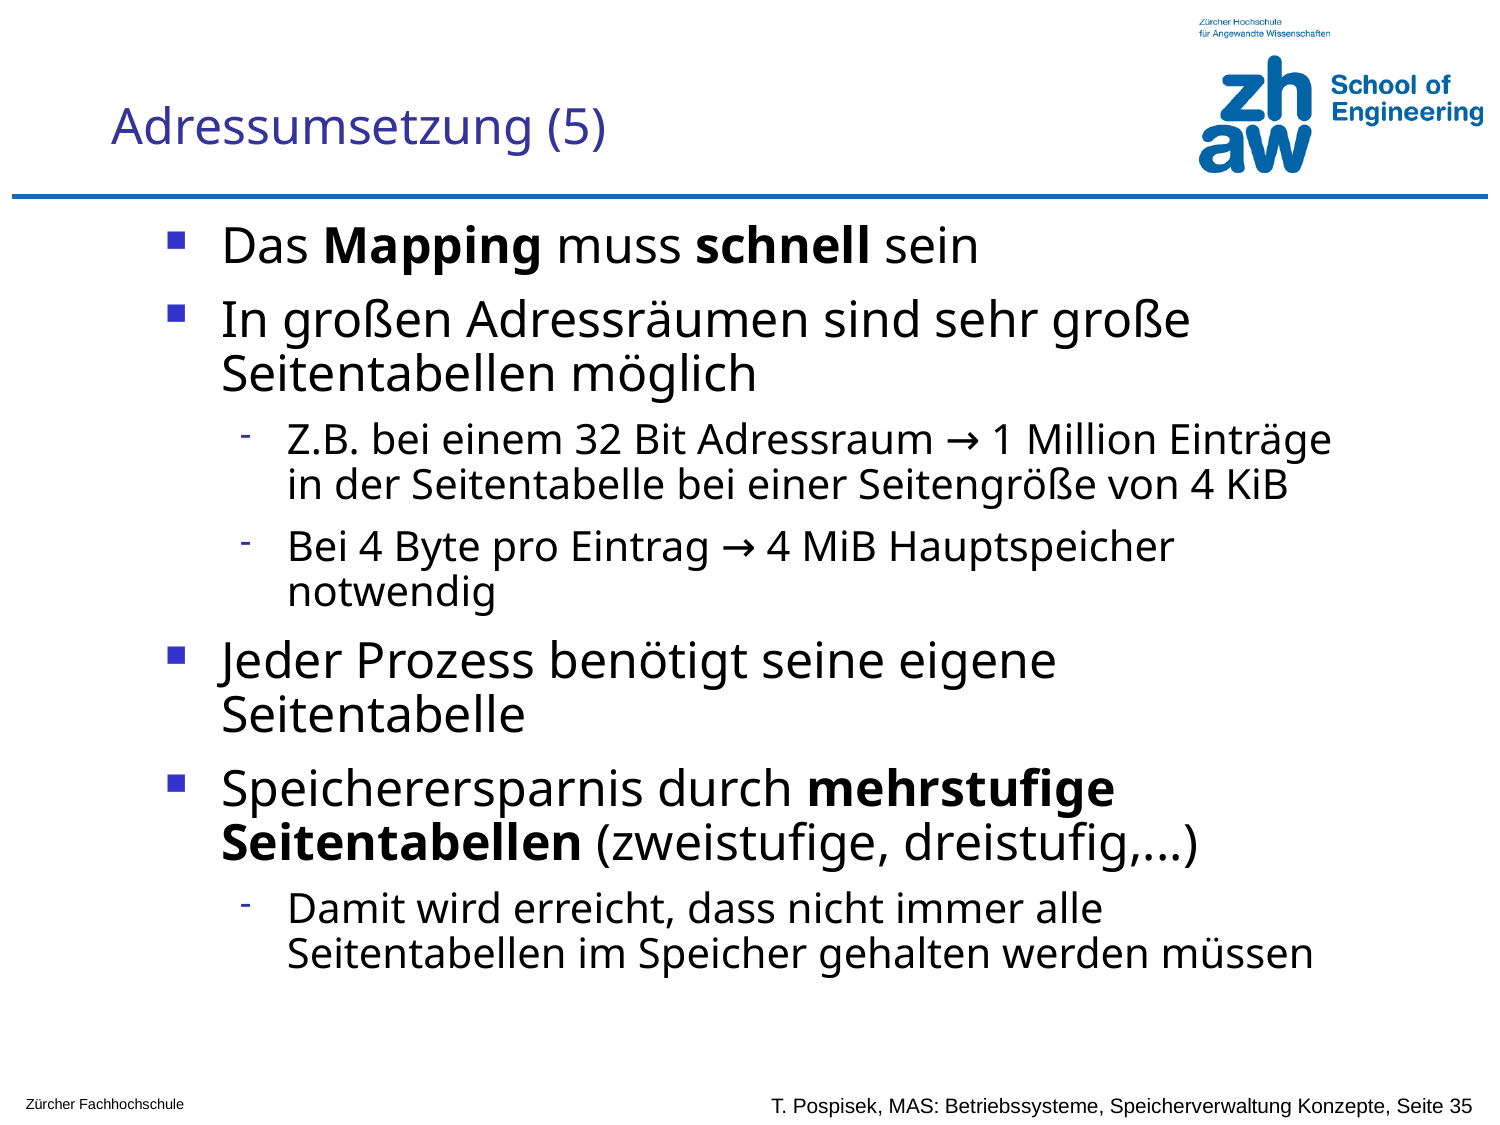

# Adressumsetzung (5)
Das Mapping muss schnell sein
In großen Adressräumen sind sehr große Seitentabellen möglich
Z.B. bei einem 32 Bit Adressraum → 1 Million Einträge in der Seitentabelle bei einer Seitengröße von 4 KiB
Bei 4 Byte pro Eintrag → 4 MiB Hauptspeicher notwendig
Jeder Prozess benötigt seine eigene Seitentabelle
Speicherersparnis durch mehrstufige Seitentabellen (zweistufige, dreistufig,...)
Damit wird erreicht, dass nicht immer alle Seitentabellen im Speicher gehalten werden müssen